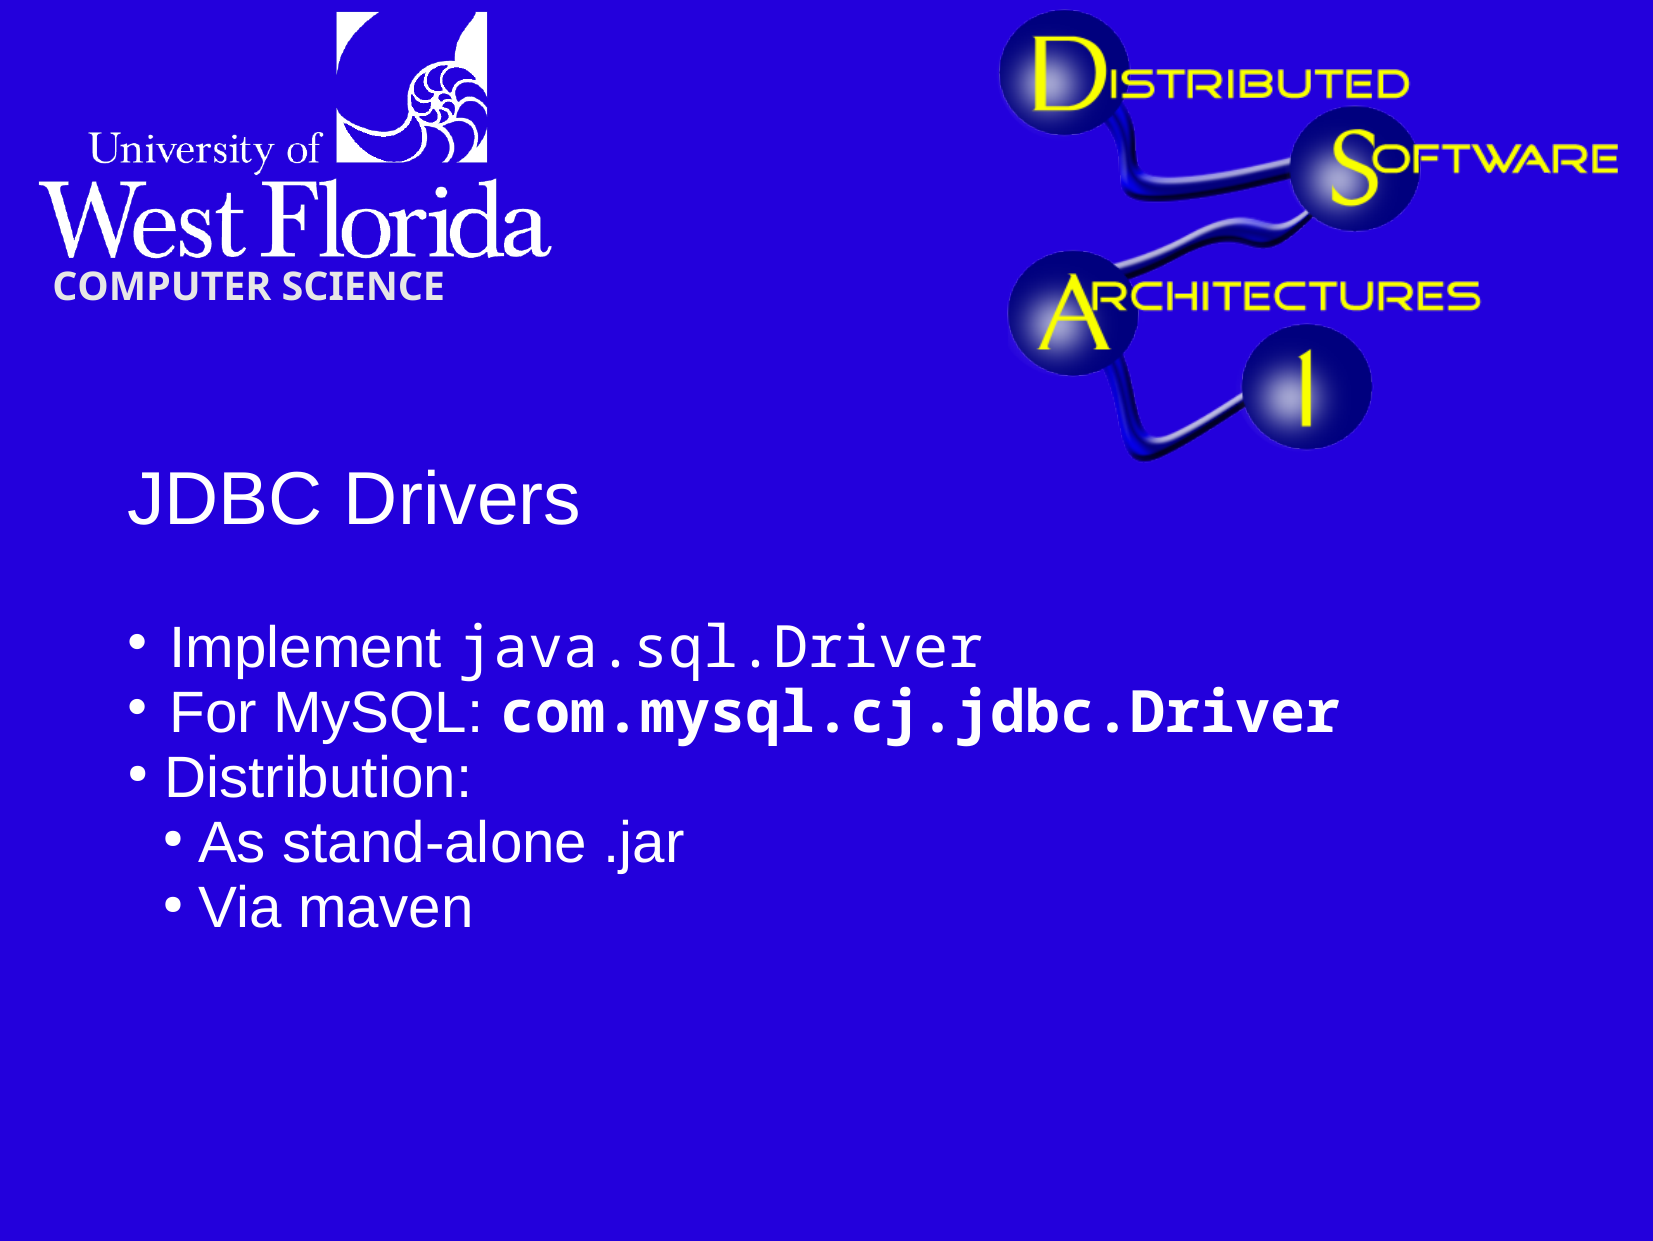

COMPUTER SCIENCE
JDBC Drivers
 Implement java.sql.Driver
 For MySQL: com.mysql.cj.jdbc.Driver
 Distribution:
As stand-alone .jar
Via maven